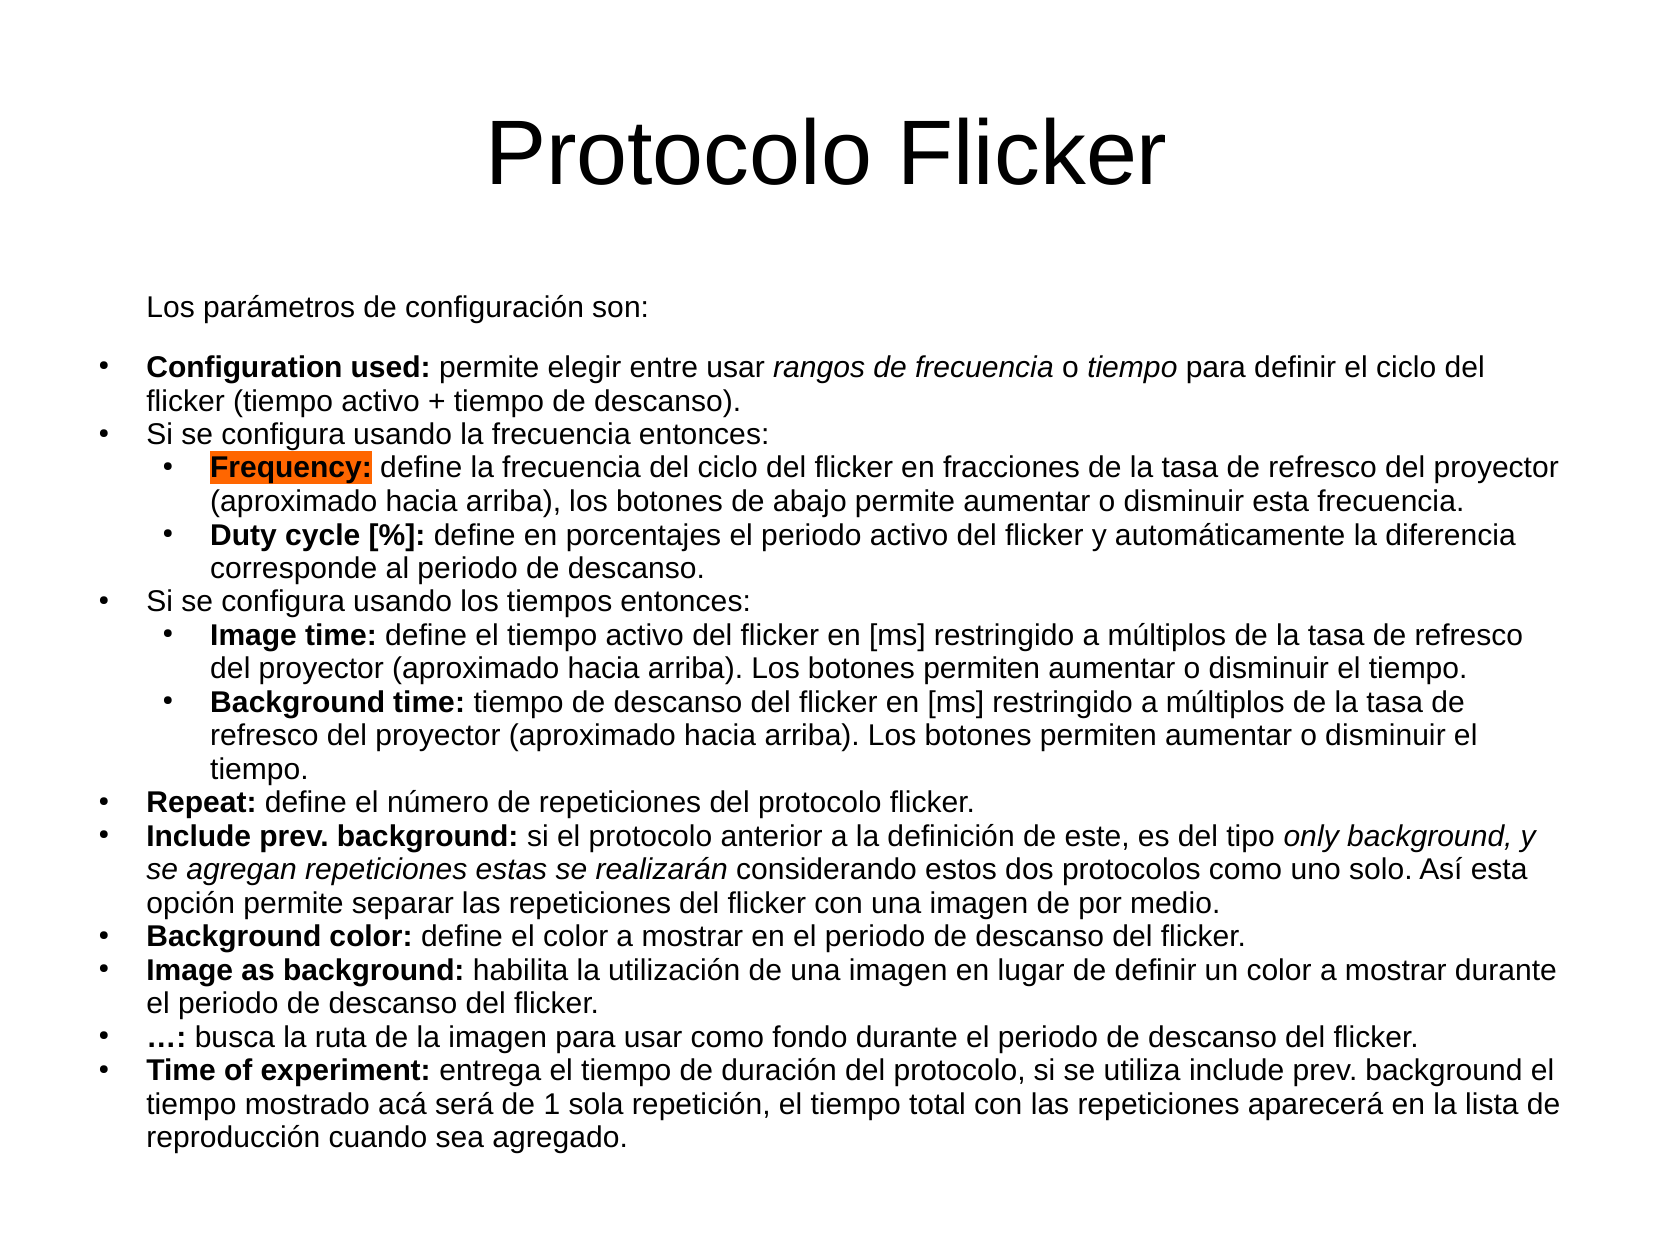

# Protocolo Flicker
Los parámetros de configuración son:
Configuration used: permite elegir entre usar rangos de frecuencia o tiempo para definir el ciclo del flicker (tiempo activo + tiempo de descanso).
Si se configura usando la frecuencia entonces:
Frequency: define la frecuencia del ciclo del flicker en fracciones de la tasa de refresco del proyector (aproximado hacia arriba), los botones de abajo permite aumentar o disminuir esta frecuencia.
Duty cycle [%]: define en porcentajes el periodo activo del flicker y automáticamente la diferencia corresponde al periodo de descanso.
Si se configura usando los tiempos entonces:
Image time: define el tiempo activo del flicker en [ms] restringido a múltiplos de la tasa de refresco del proyector (aproximado hacia arriba). Los botones permiten aumentar o disminuir el tiempo.
Background time: tiempo de descanso del flicker en [ms] restringido a múltiplos de la tasa de refresco del proyector (aproximado hacia arriba). Los botones permiten aumentar o disminuir el tiempo.
Repeat: define el número de repeticiones del protocolo flicker.
Include prev. background: si el protocolo anterior a la definición de este, es del tipo only background, y se agregan repeticiones estas se realizarán considerando estos dos protocolos como uno solo. Así esta opción permite separar las repeticiones del flicker con una imagen de por medio.
Background color: define el color a mostrar en el periodo de descanso del flicker.
Image as background: habilita la utilización de una imagen en lugar de definir un color a mostrar durante el periodo de descanso del flicker.
…: busca la ruta de la imagen para usar como fondo durante el periodo de descanso del flicker.
Time of experiment: entrega el tiempo de duración del protocolo, si se utiliza include prev. background el tiempo mostrado acá será de 1 sola repetición, el tiempo total con las repeticiones aparecerá en la lista de reproducción cuando sea agregado.